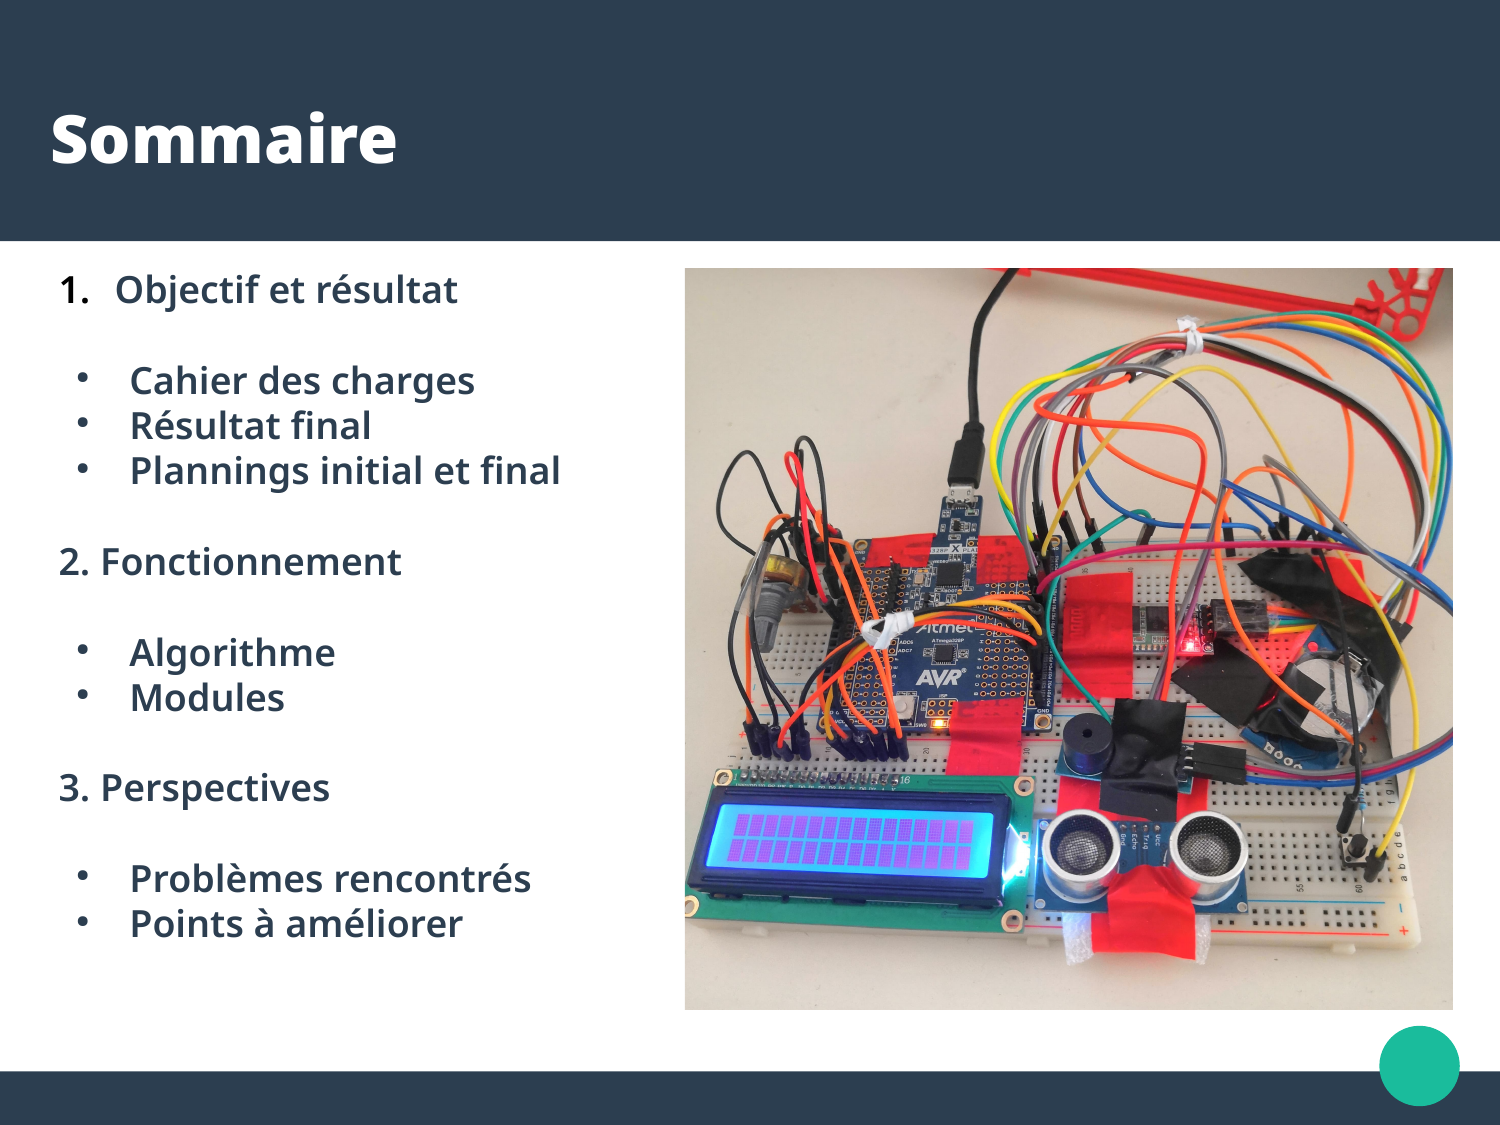

# Sommaire
Objectif et résultat
Cahier des charges
Résultat final
Plannings initial et final
2. Fonctionnement
Algorithme
Modules
3. Perspectives
Problèmes rencontrés
Points à améliorer